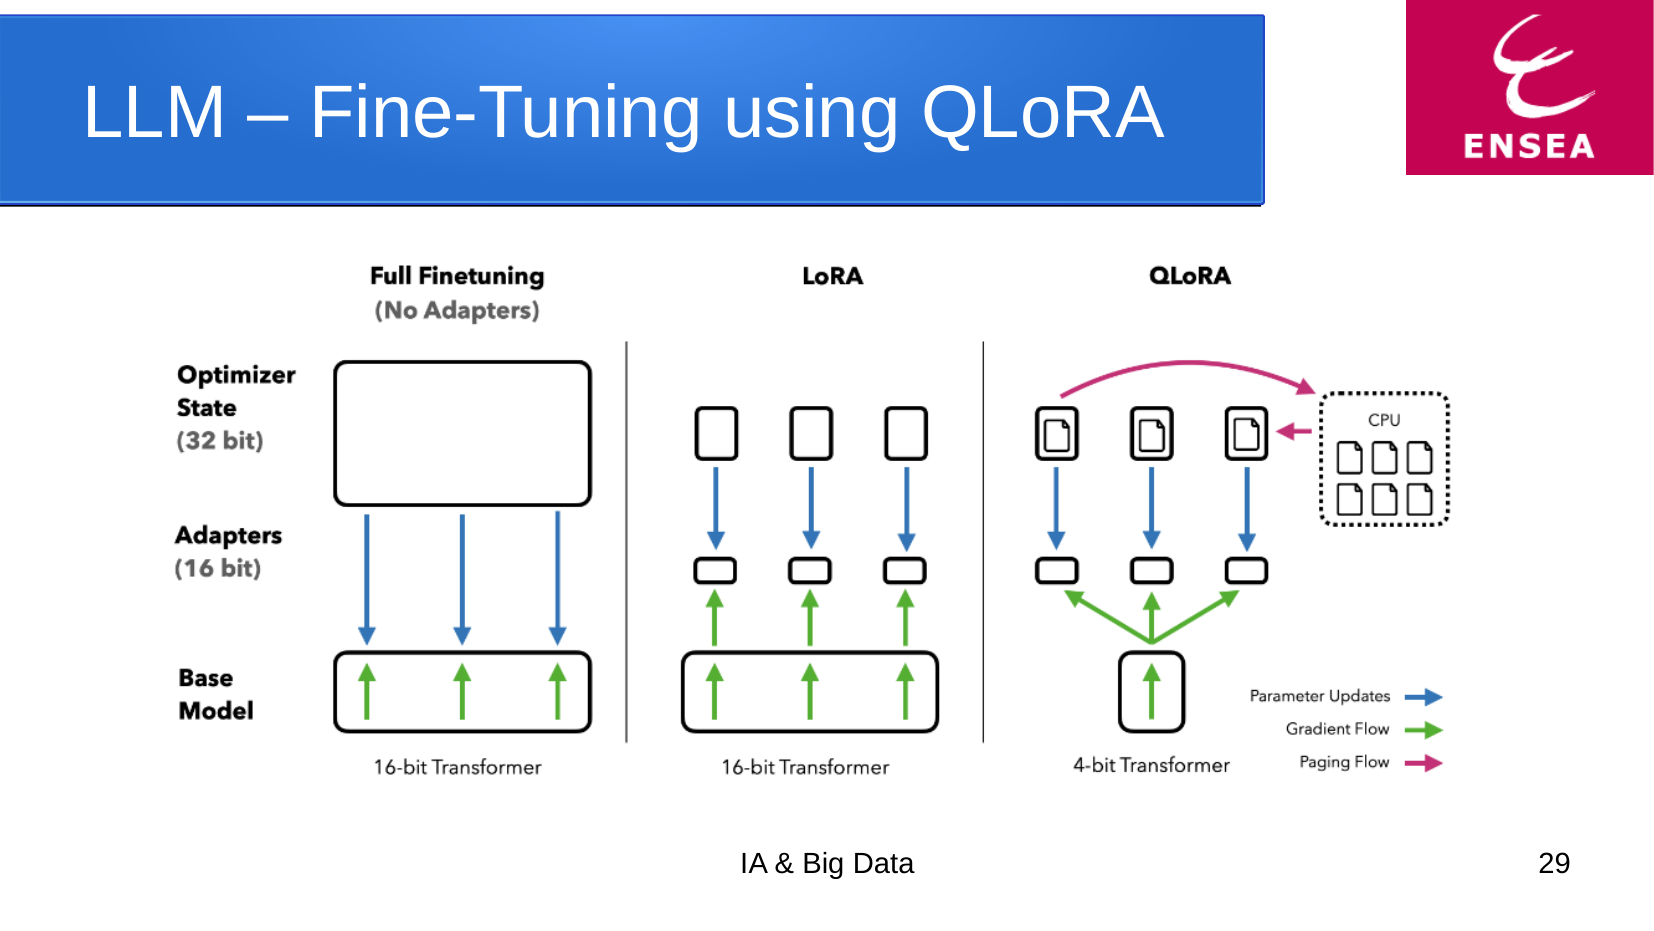

# LLM – Fine-Tuning using QLoRA
IA & Big Data
29